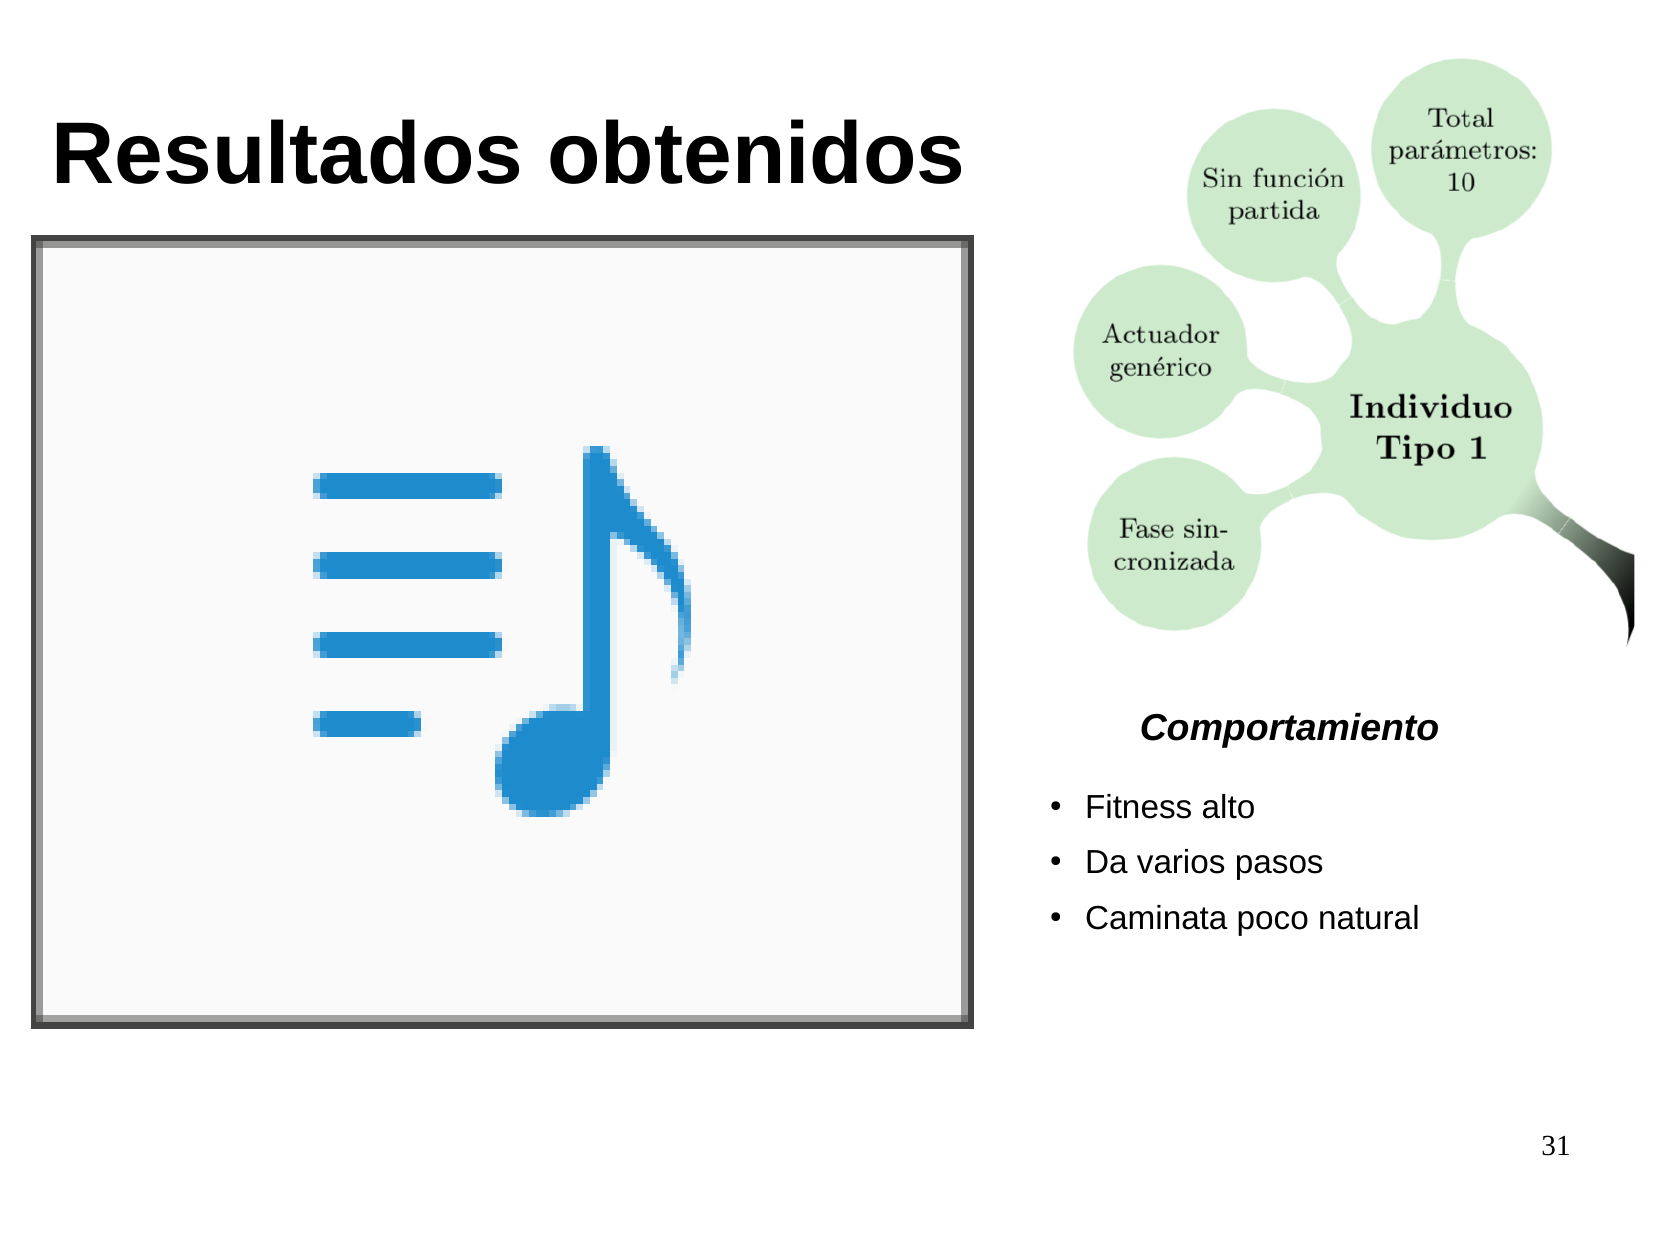

# Resultados obtenidos
Comportamiento
Fitness alto
Da varios pasos
Caminata poco natural
31